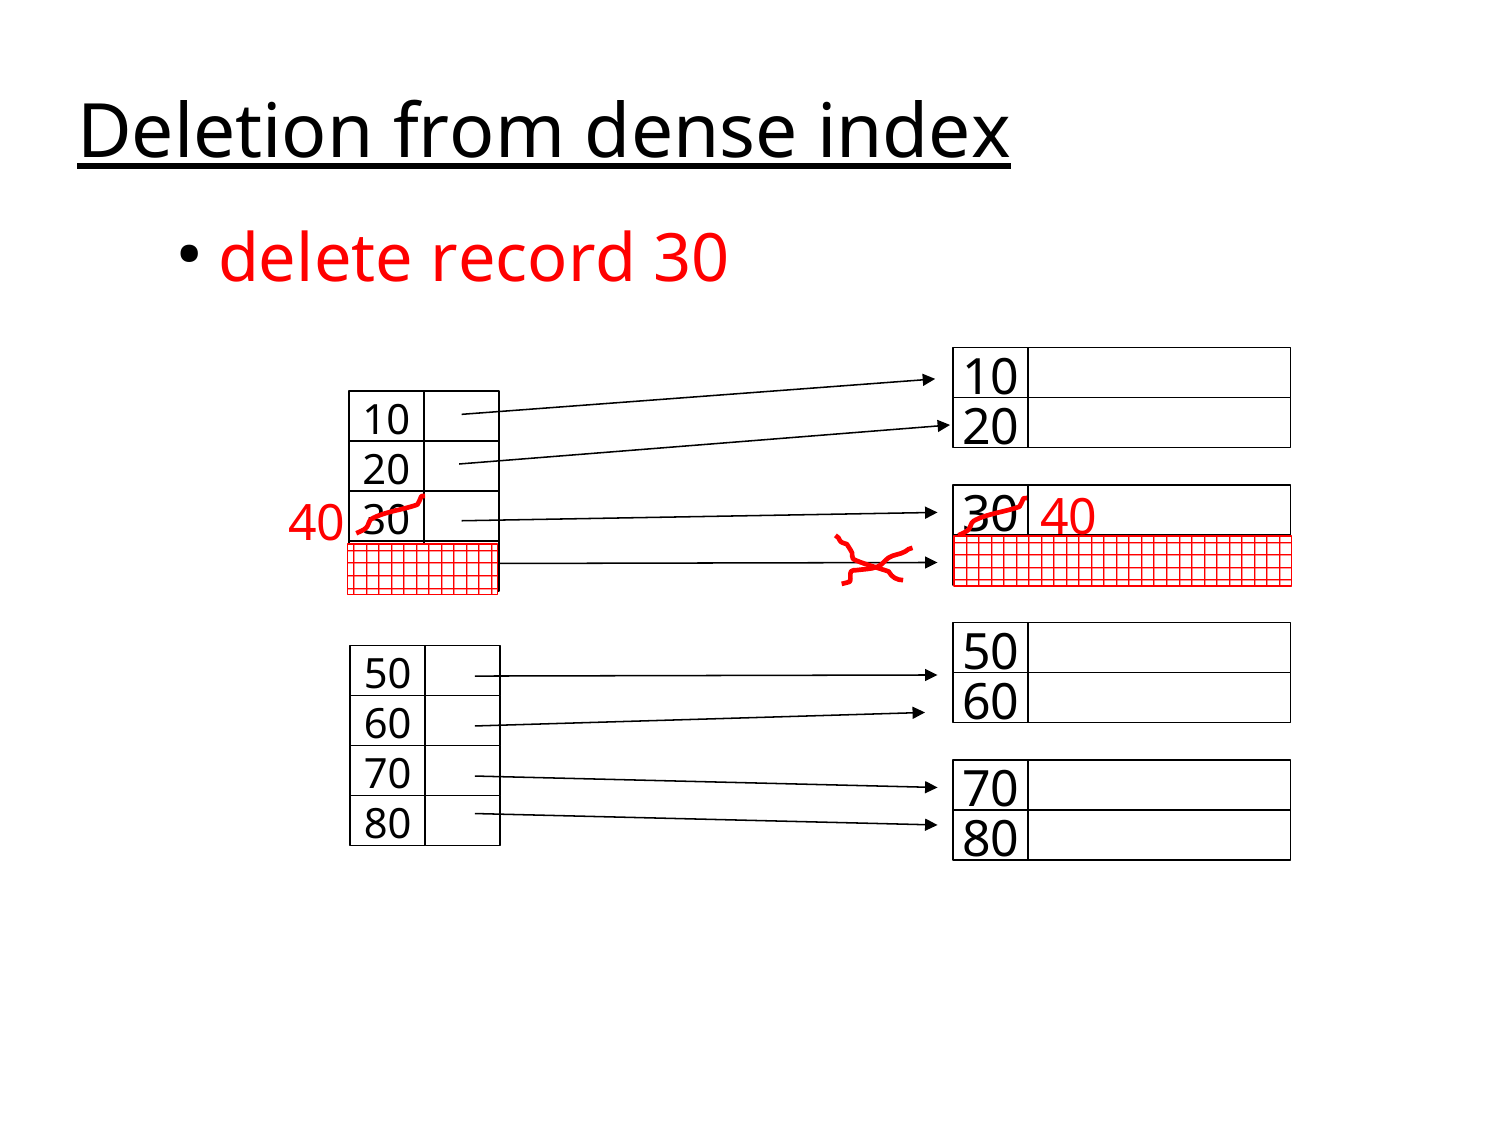

# Deletion from dense index
 delete record 30
10
20
10
20
40
40
30
30
40
40
50
60
50
60
70
70
80
80